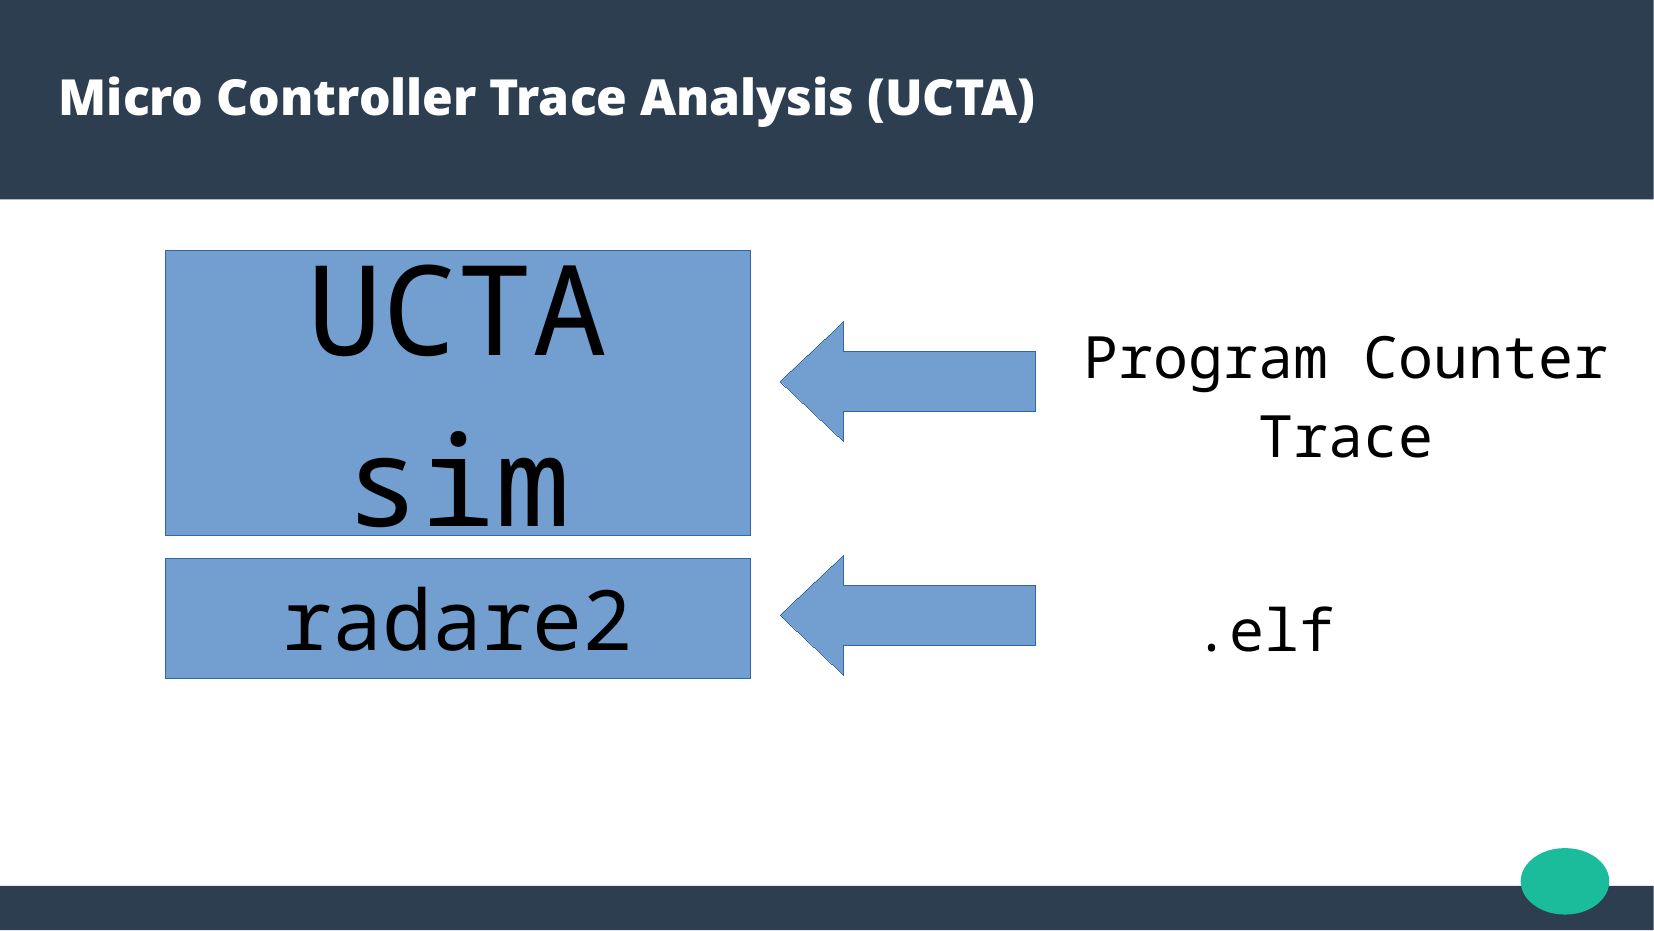

# Micro Controller Trace Analysis (UCTA)
UCTA
sim
Program Counter
Trace
radare2
.elf